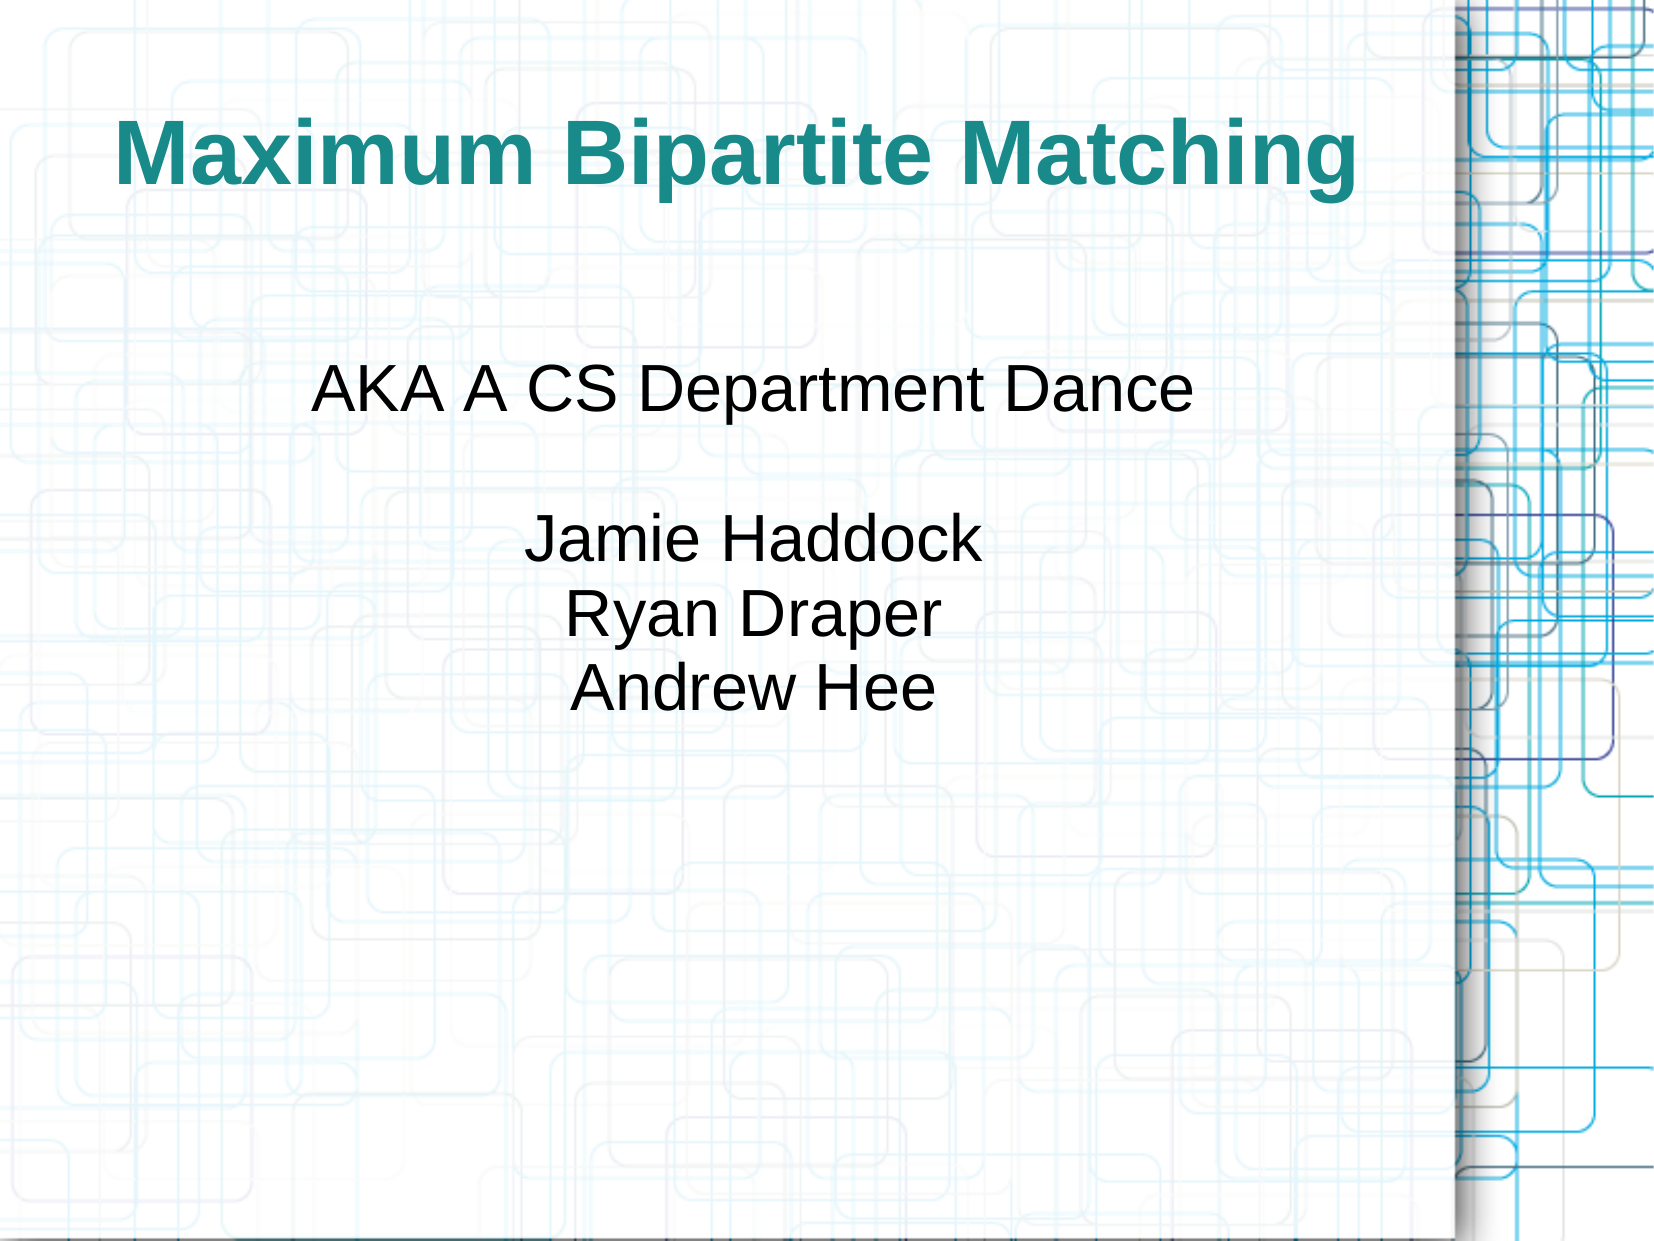

AKA A CS Department Dance
Jamie Haddock
Ryan Draper
Andrew Hee
# Maximum Bipartite Matching